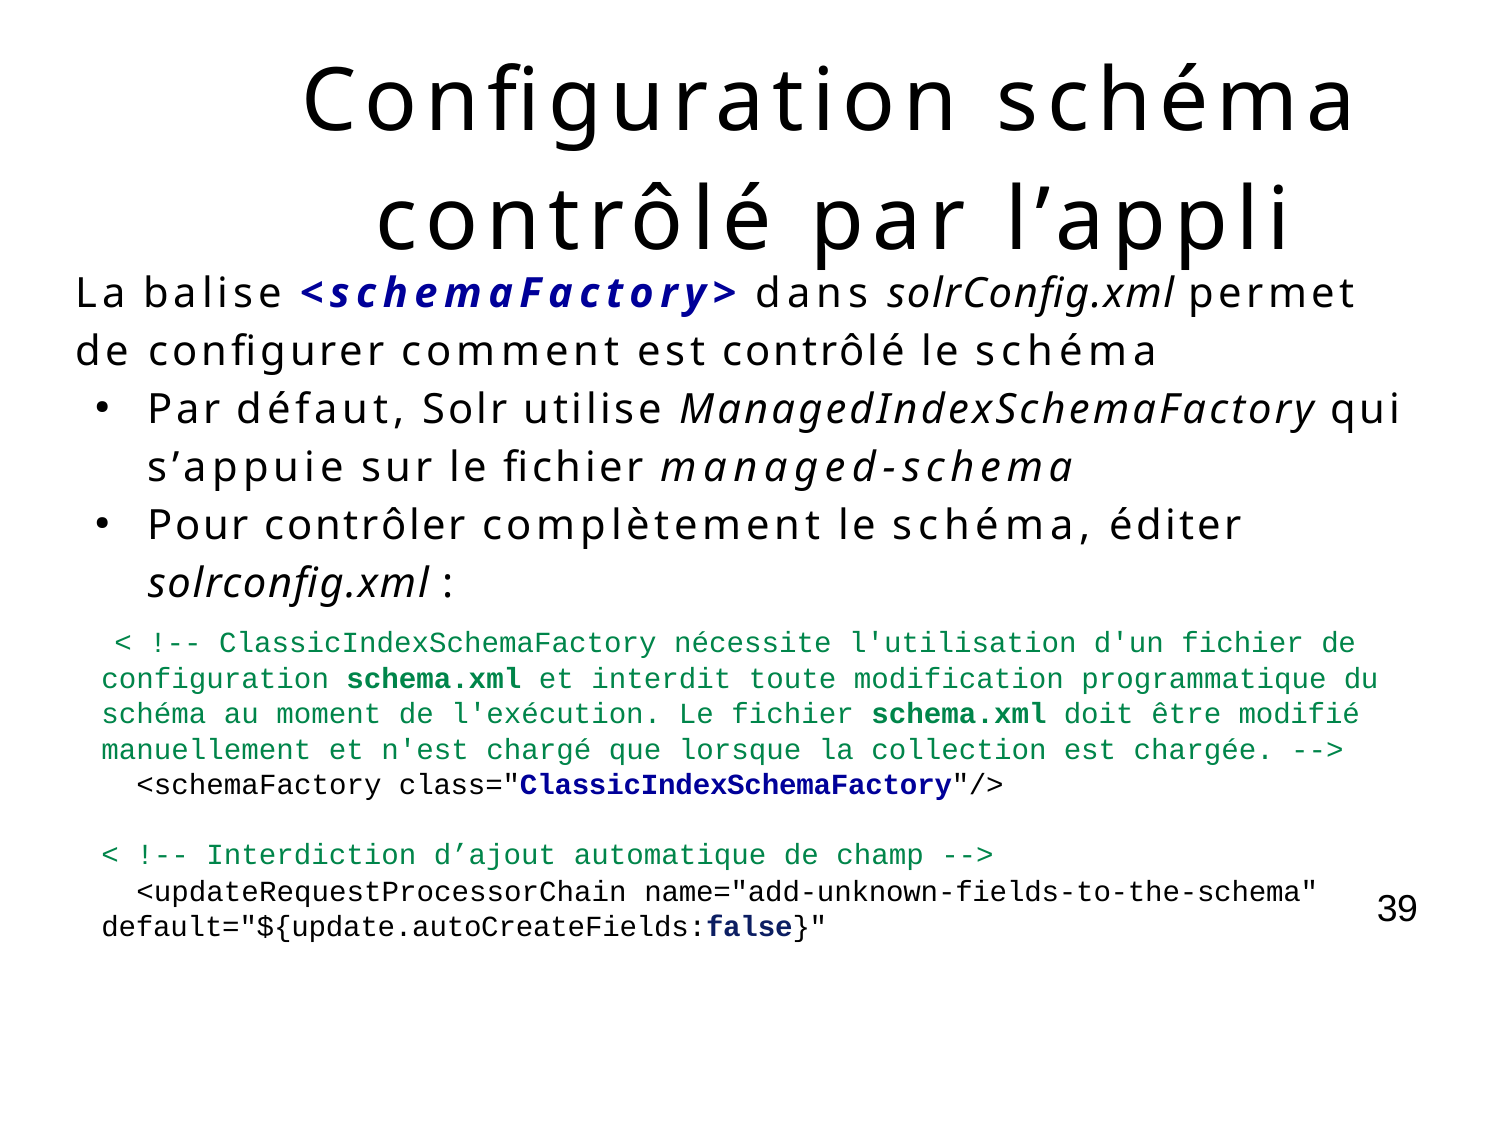

# Configuration schéma contrôlé par l’appli
La balise <schemaFactory> dans solrConfig.xml permet de configurer comment est contrôlé le schéma
Par défaut, Solr utilise ManagedIndexSchemaFactory qui s’appuie sur le fichier managed-schema
Pour contrôler complètement le schéma, éditer solrconfig.xml :
< !-- ClassicIndexSchemaFactory nécessite l'utilisation d'un fichier de configuration schema.xml et interdit toute modification programmatique du schéma au moment de l'exécution. Le fichier schema.xml doit être modifié manuellement et n'est chargé que lorsque la collection est chargée. -->
<schemaFactory class="ClassicIndexSchemaFactory"/>
< !-- Interdiction d’ajout automatique de champ -->
<updateRequestProcessorChain name="add-unknown-fields-to-the-schema" default="${update.autoCreateFields:false}"
39